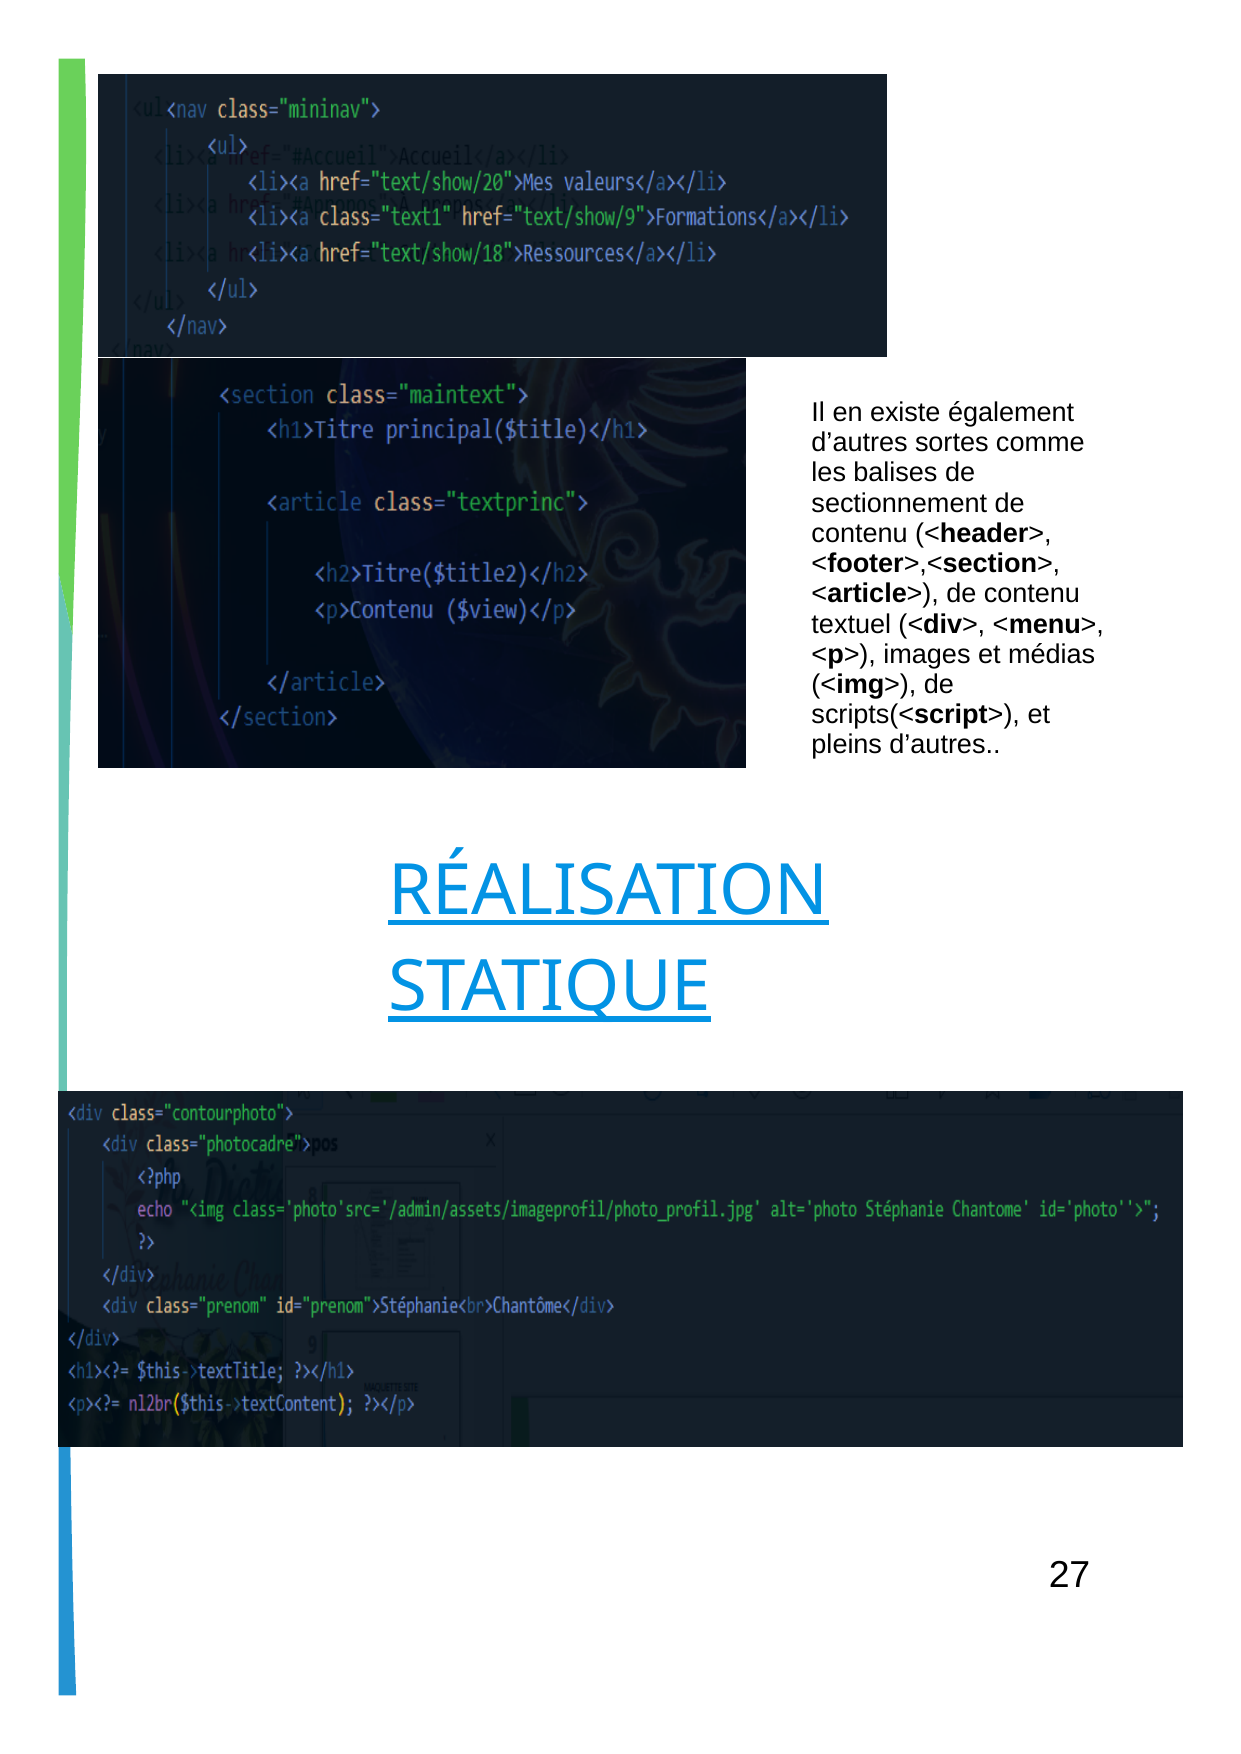

Il en existe également d’autres sortes comme les balises de sectionnement de contenu (<header>, <footer>,<section>, <article>), de contenu textuel (<div>, <menu>,	<p>), images et médias 	(<img>), de scripts(<script>), et pleins d’autres..
RÉALISATION STATIQUE